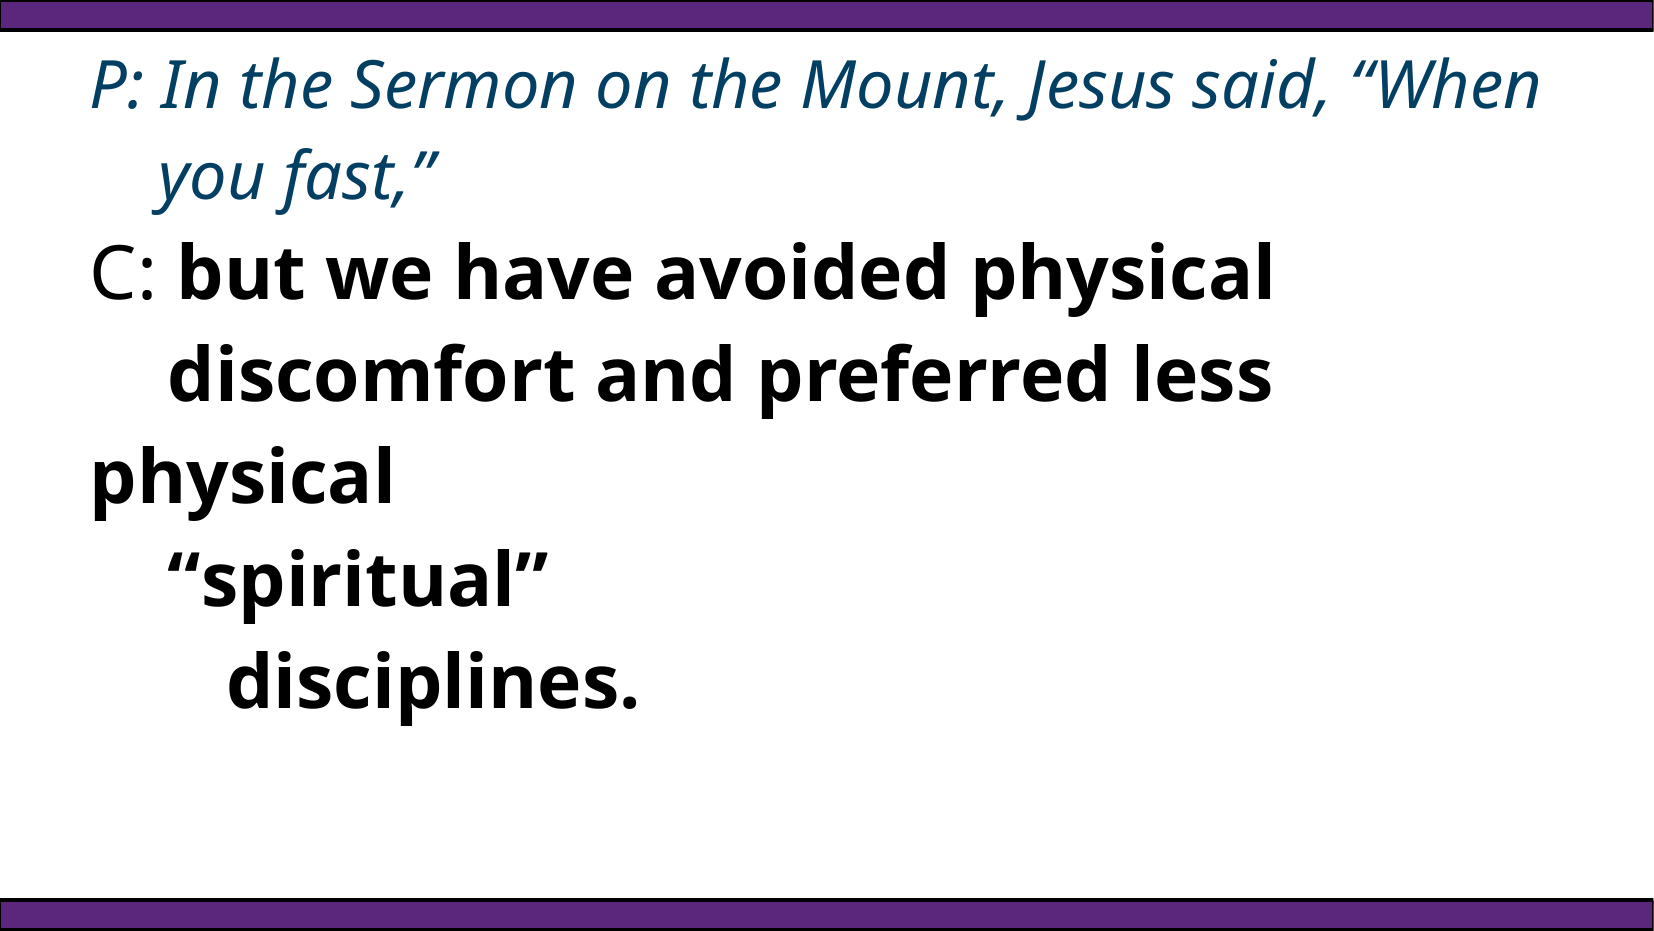

P: In the Sermon on the Mount, Jesus said, “When
 you fast,”
C: but we have avoided physical
 discomfort and preferred less physical
 “spiritual”
 disciplines.